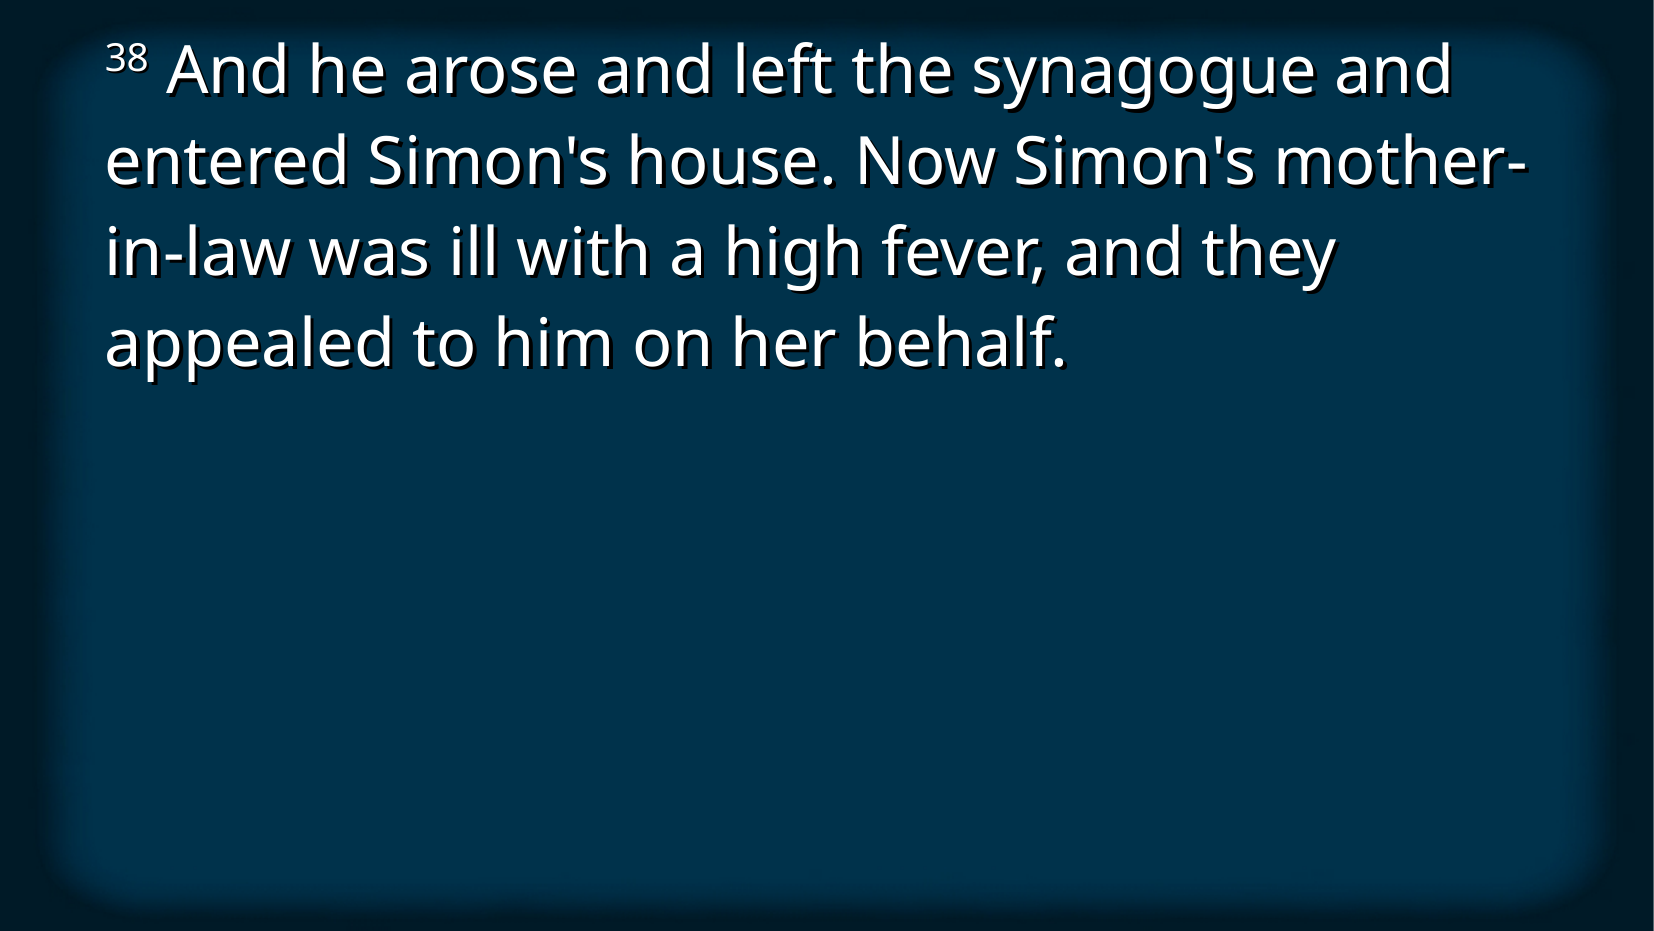

38 And he arose and left the synagogue and entered Simon's house. Now Simon's mother-in-law was ill with a high fever, and they appealed to him on her behalf.